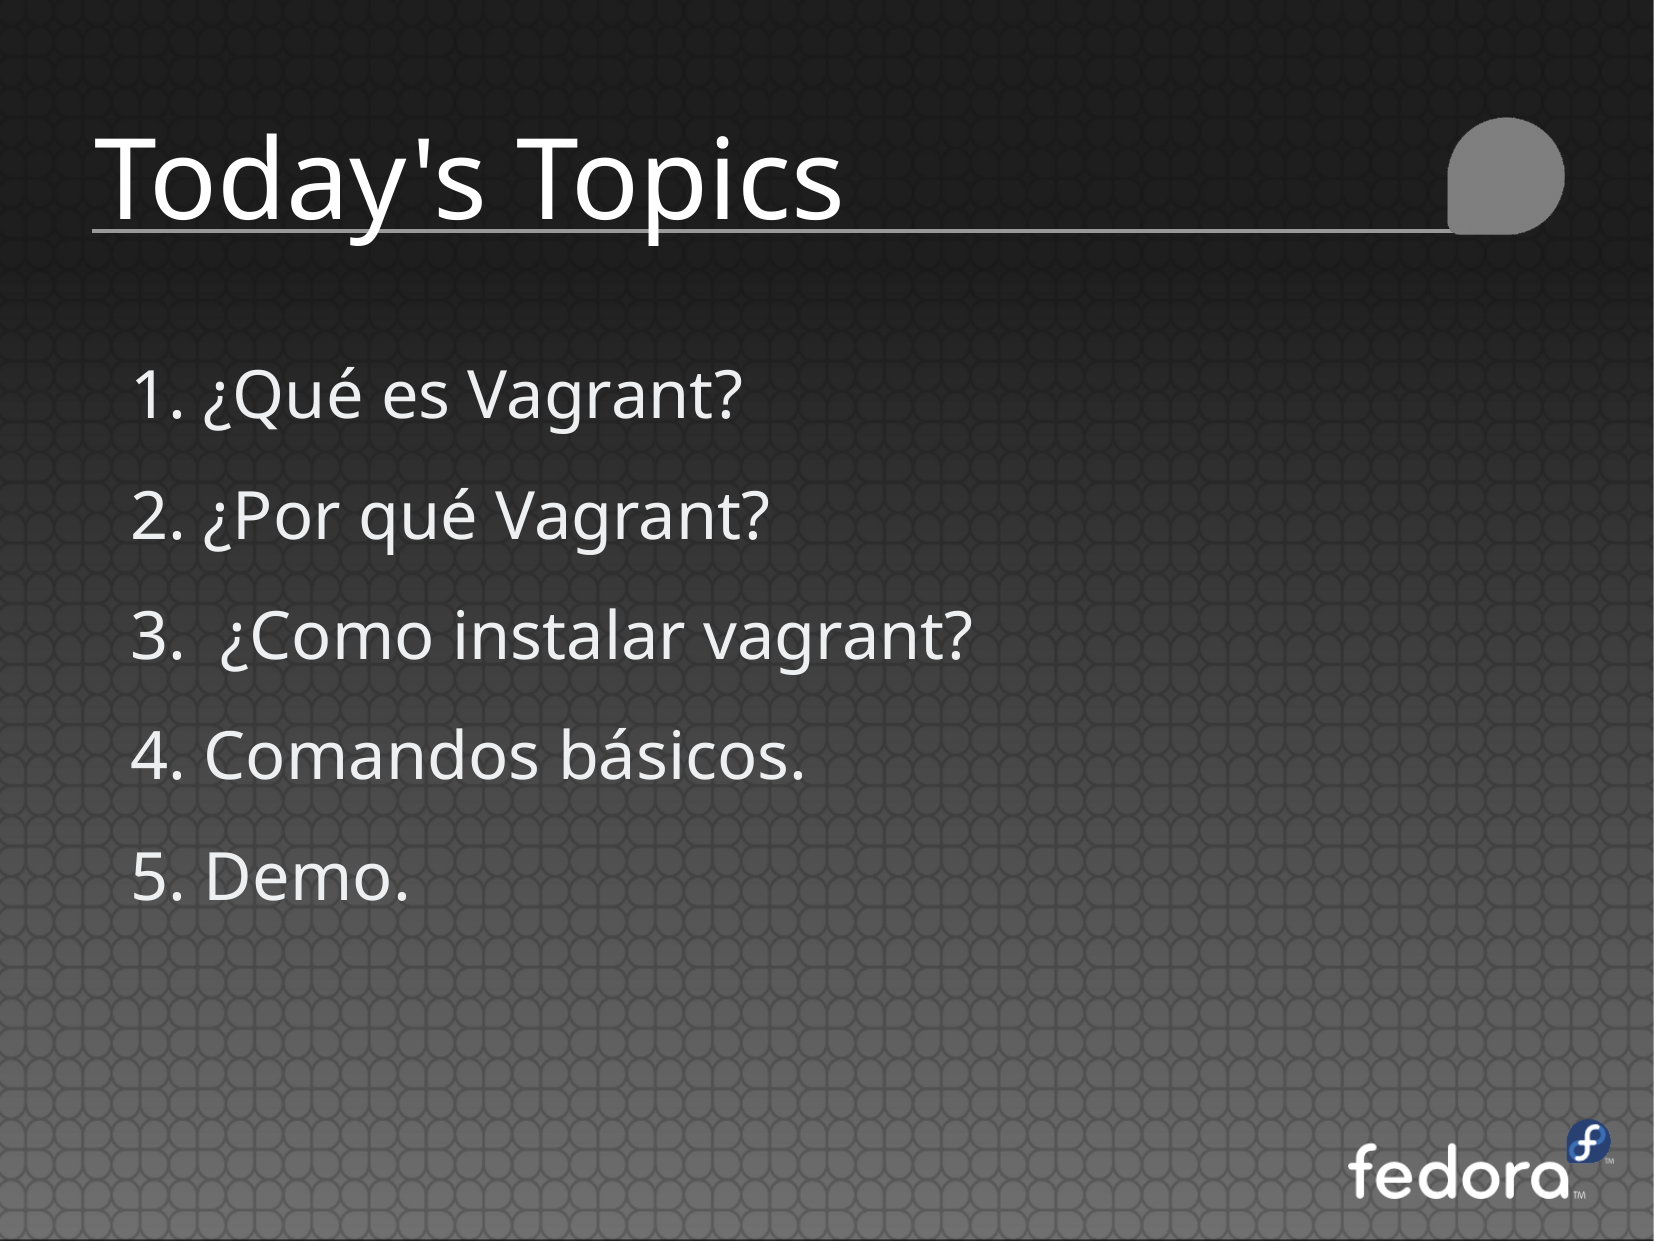

# Today's Topics
 ¿Qué es Vagrant?
 ¿Por qué Vagrant?
 ¿Como instalar vagrant?
 Comandos básicos.
 Demo.